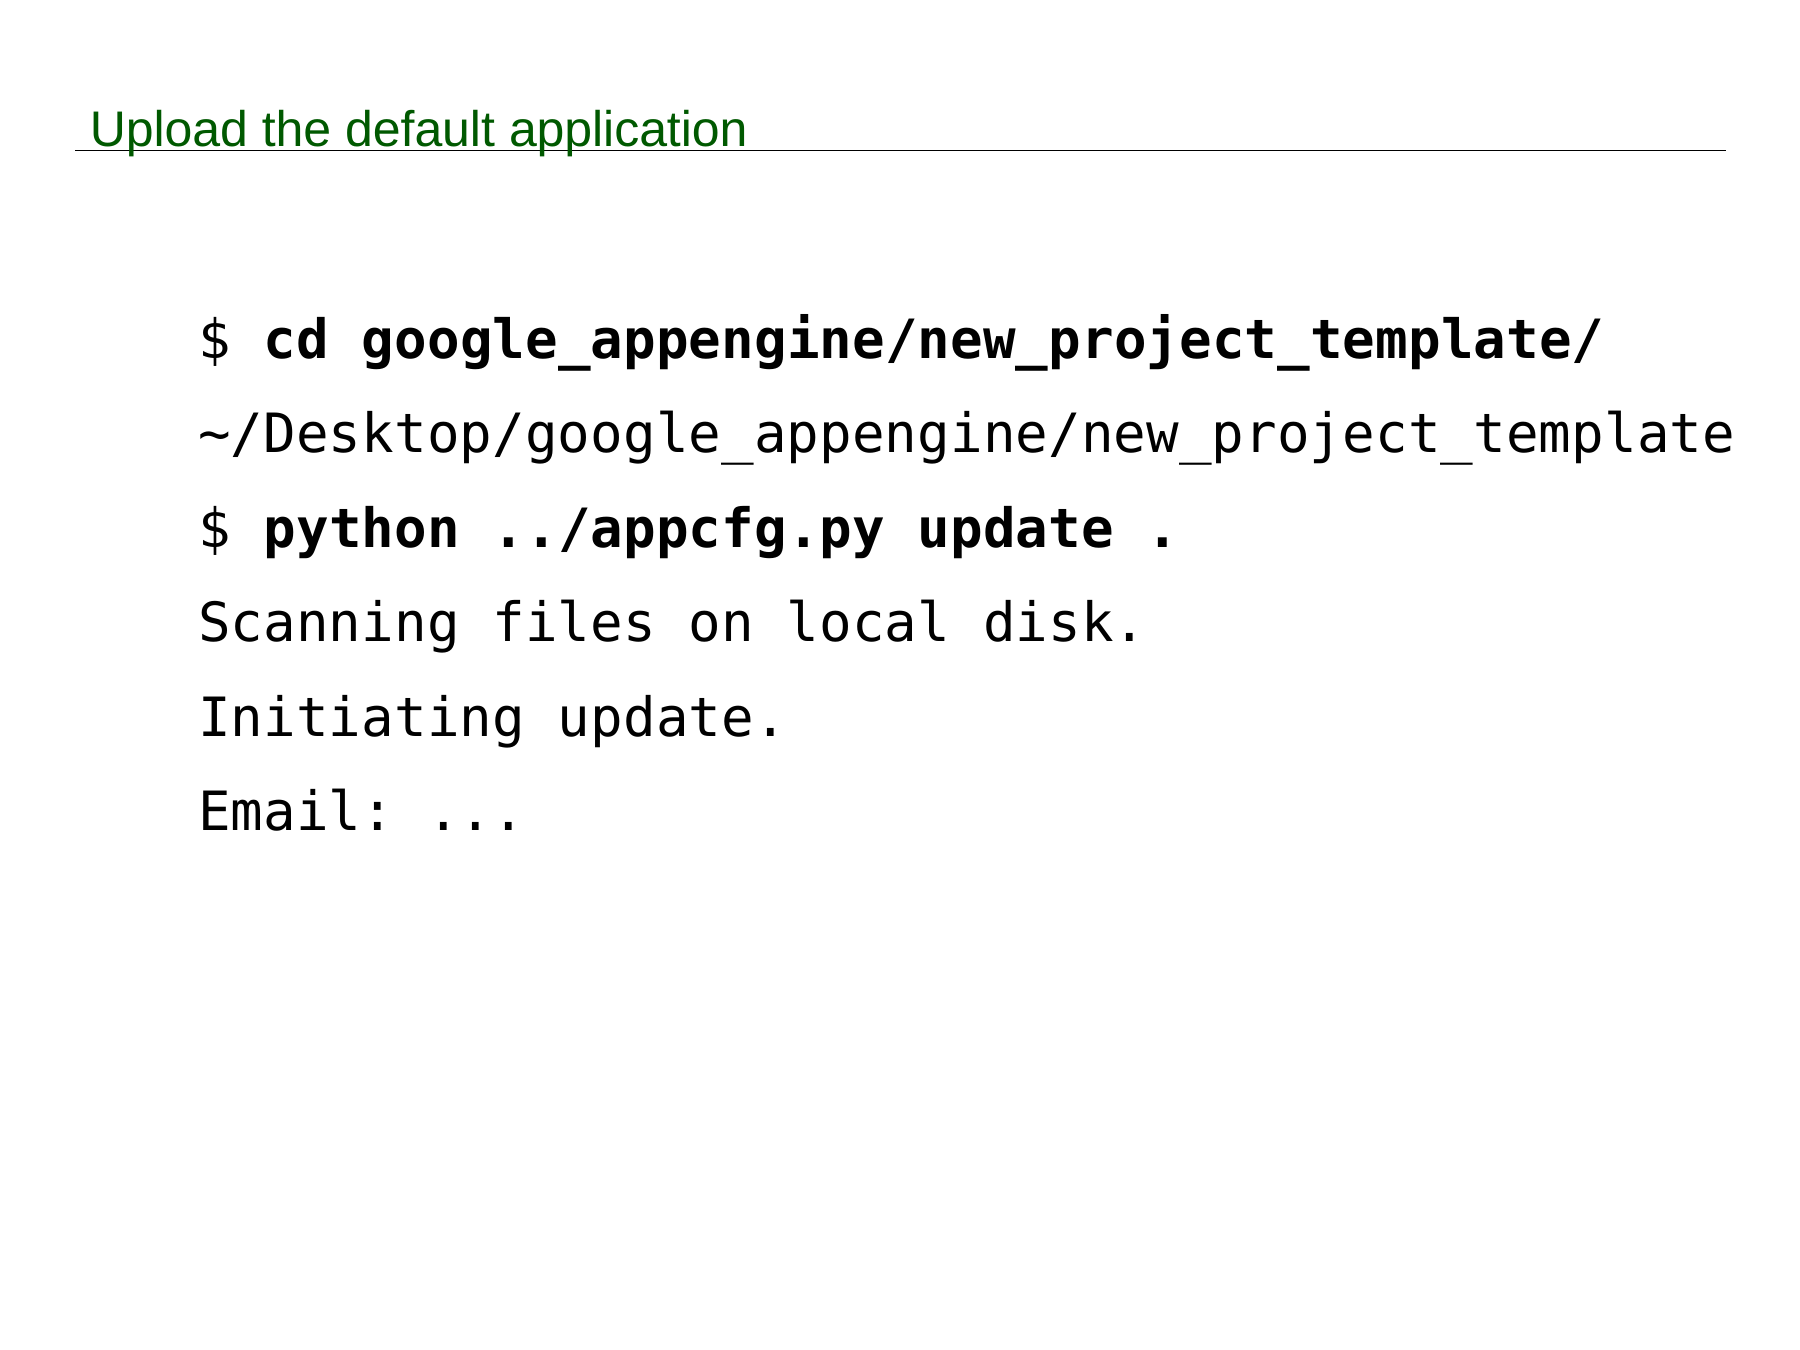

# Upload the default application
$ cd google_appengine/new_project_template/
~/Desktop/google_appengine/new_project_template
$ python ../appcfg.py update .
Scanning files on local disk.
Initiating update.
Email: ...